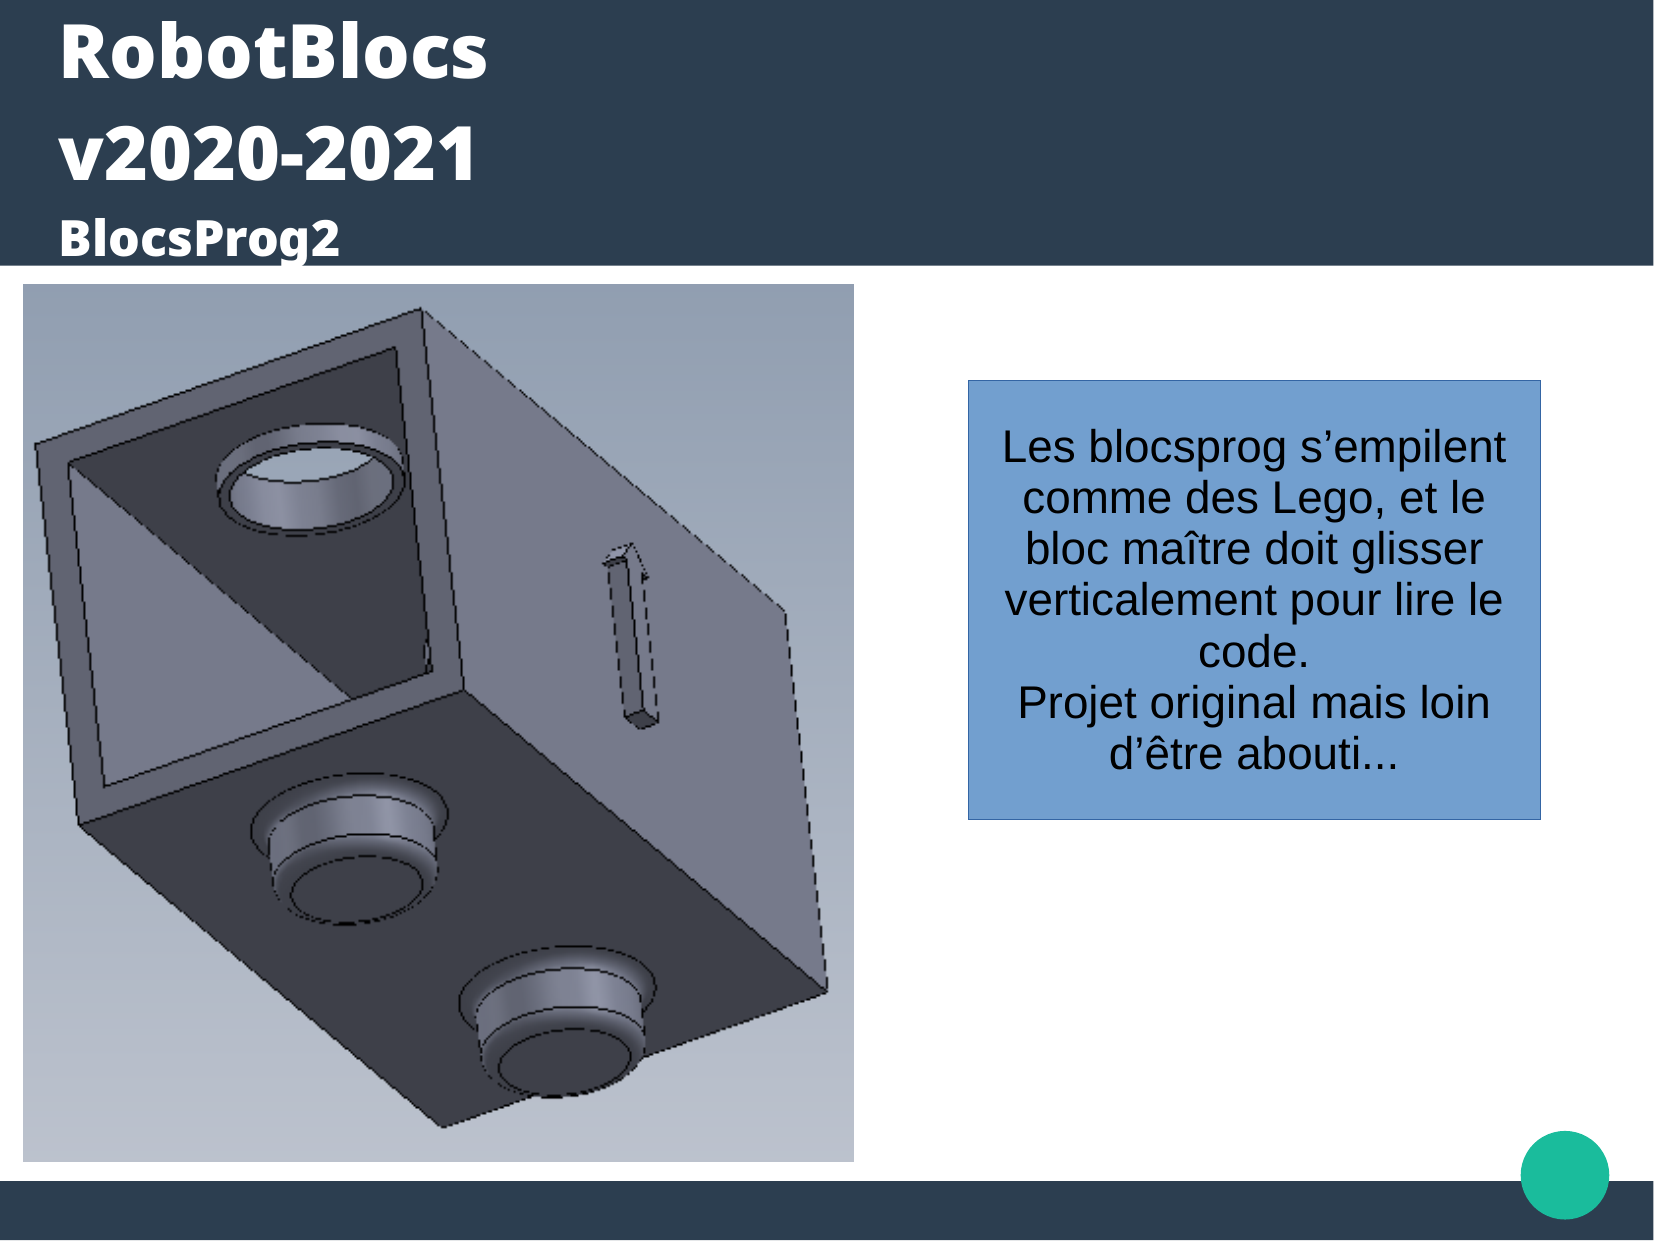

# RobotBlocs v2020-2021 BlocsProg2
Les blocsprog s’empilent comme des Lego, et le bloc maître doit glisser verticalement pour lire le code.
Projet original mais loin d’être abouti...